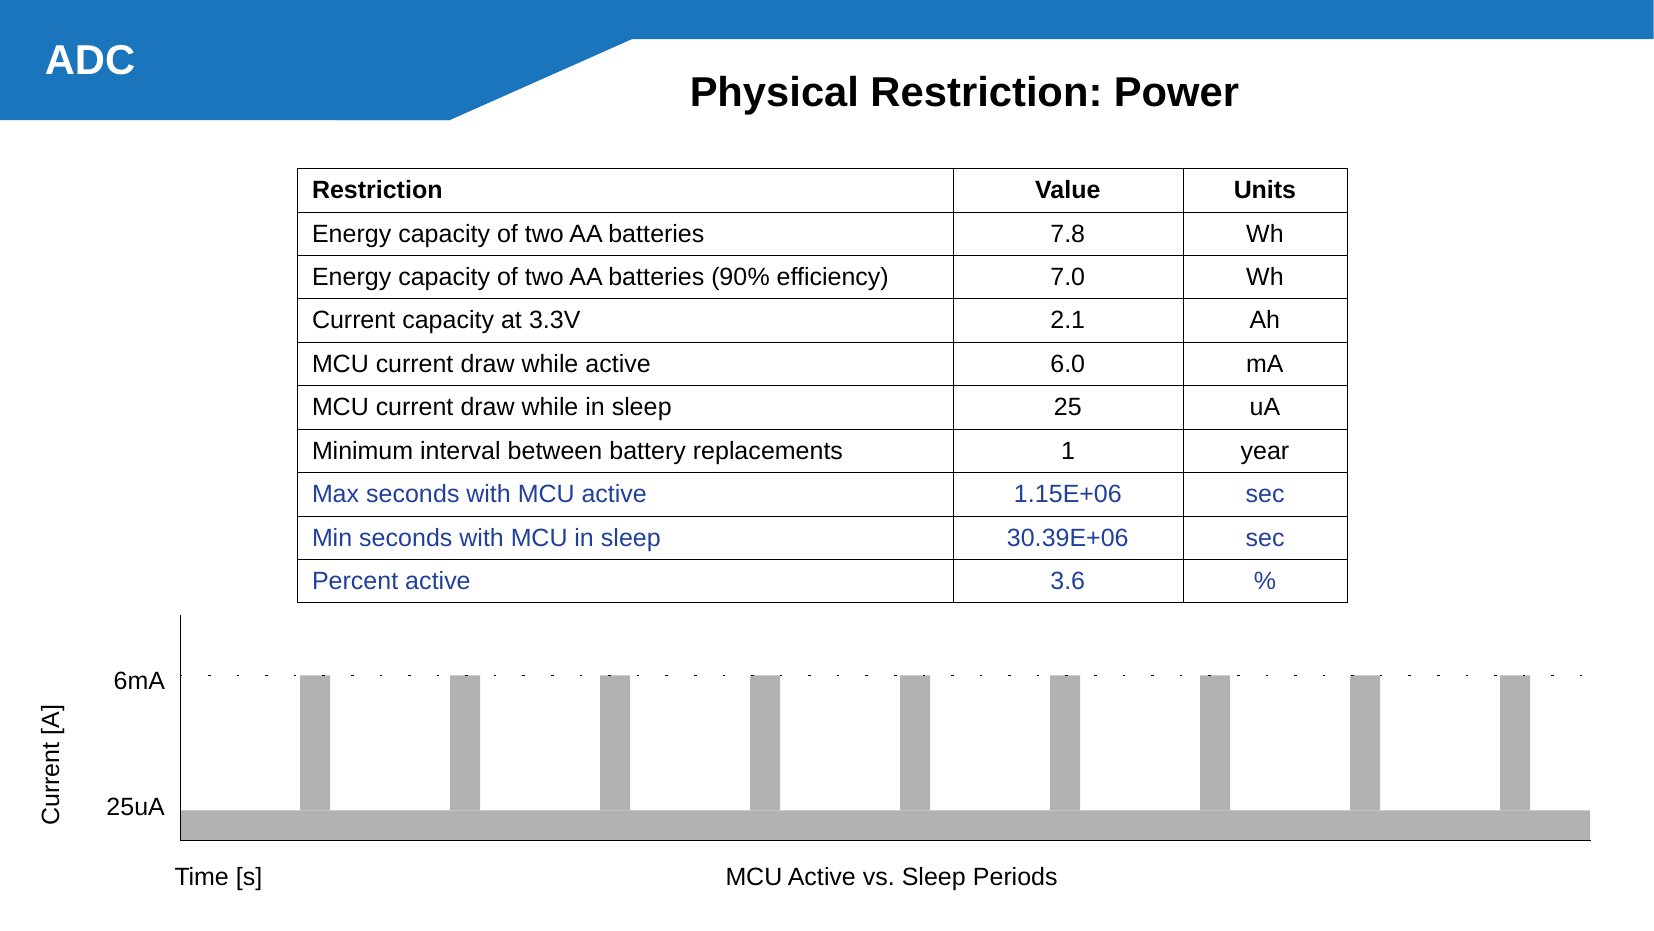

ADC
Physical Restriction: Power
| Restriction | Value | Units |
| --- | --- | --- |
| Energy capacity of two AA batteries | 7.8 | Wh |
| Energy capacity of two AA batteries (90% efficiency) | 7.0 | Wh |
| Current capacity at 3.3V | 2.1 | Ah |
| MCU current draw while active | 6.0 | mA |
| MCU current draw while in sleep | 25 | uA |
| Minimum interval between battery replacements | 1 | year |
| Max seconds with MCU active | 1.15E+06 | sec |
| Min seconds with MCU in sleep | 30.39E+06 | sec |
| Percent active | 3.6 | % |
6mA
Current [A]
25uA
Time [s]
MCU Active vs. Sleep Periods